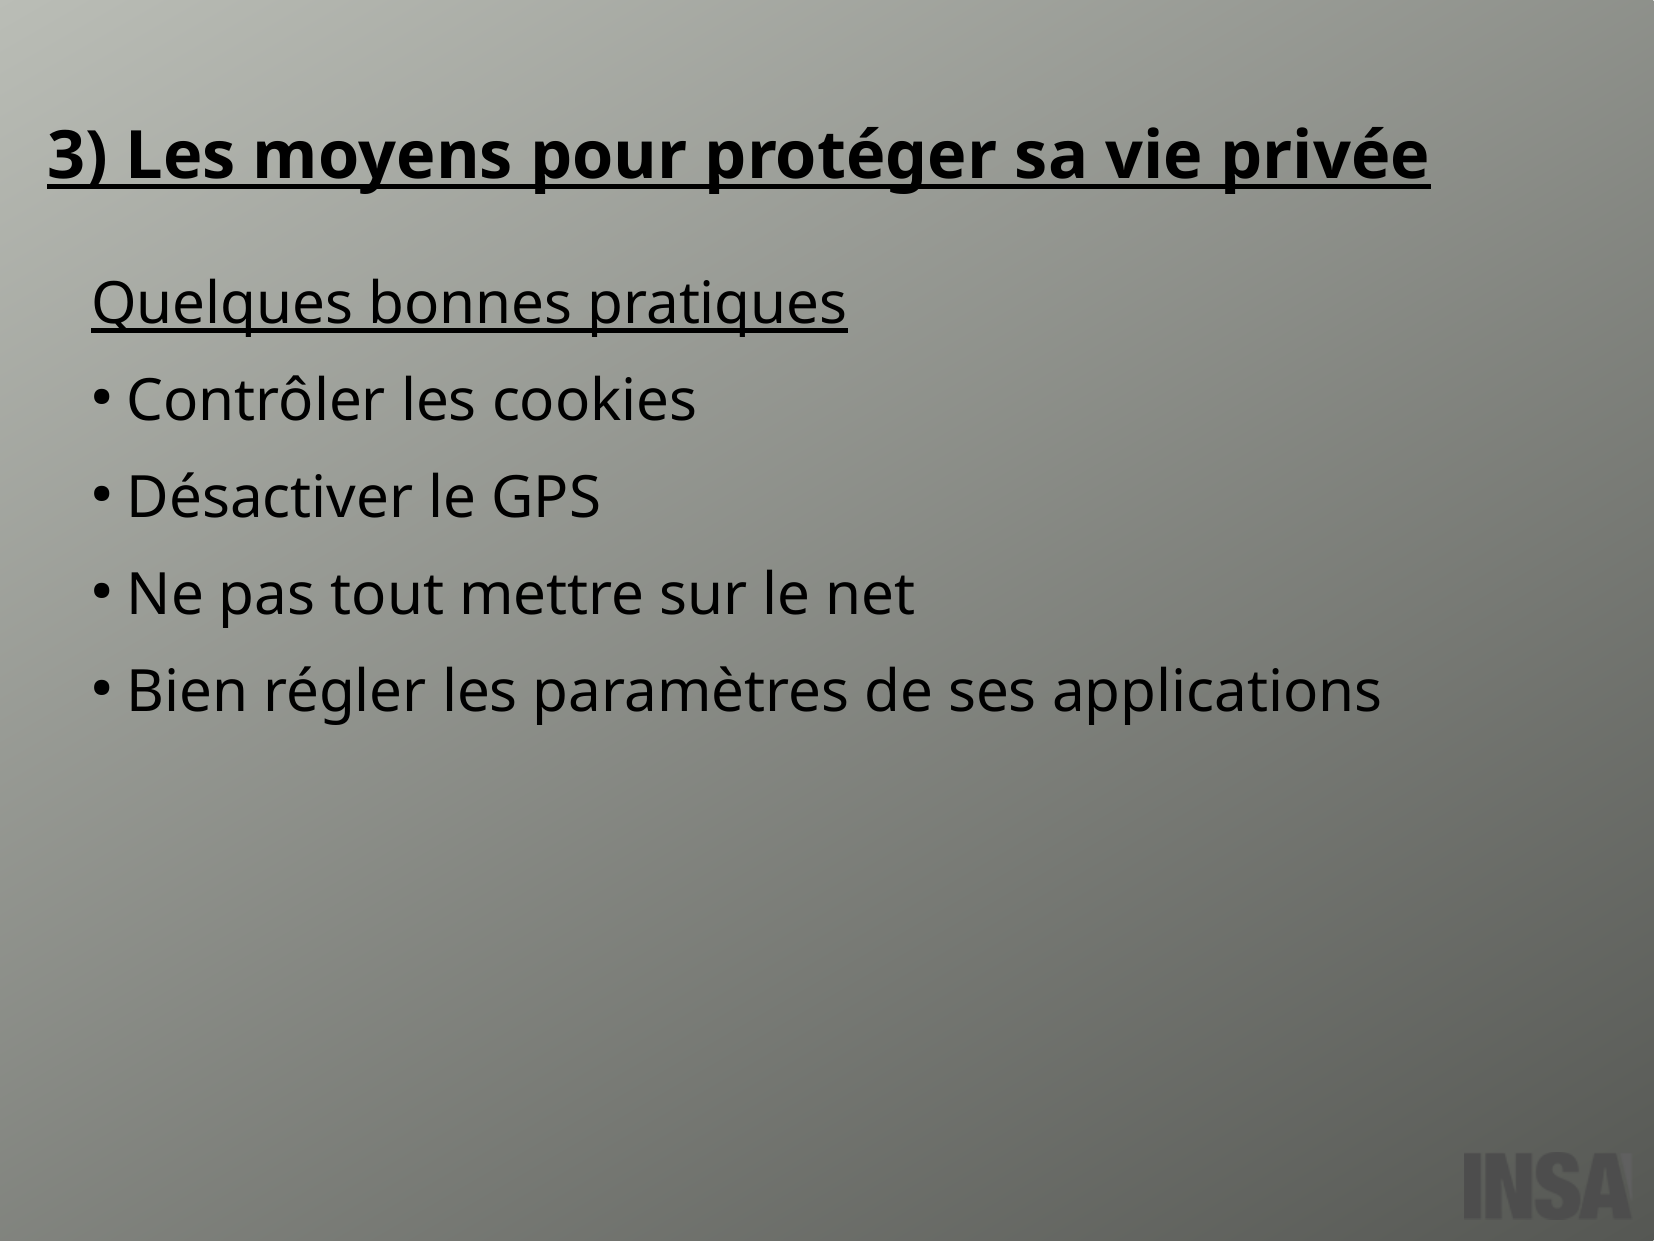

# 3) Les moyens pour protéger sa vie privée
Quelques bonnes pratiques
Contrôler les cookies
Désactiver le GPS
Ne pas tout mettre sur le net
Bien régler les paramètres de ses applications